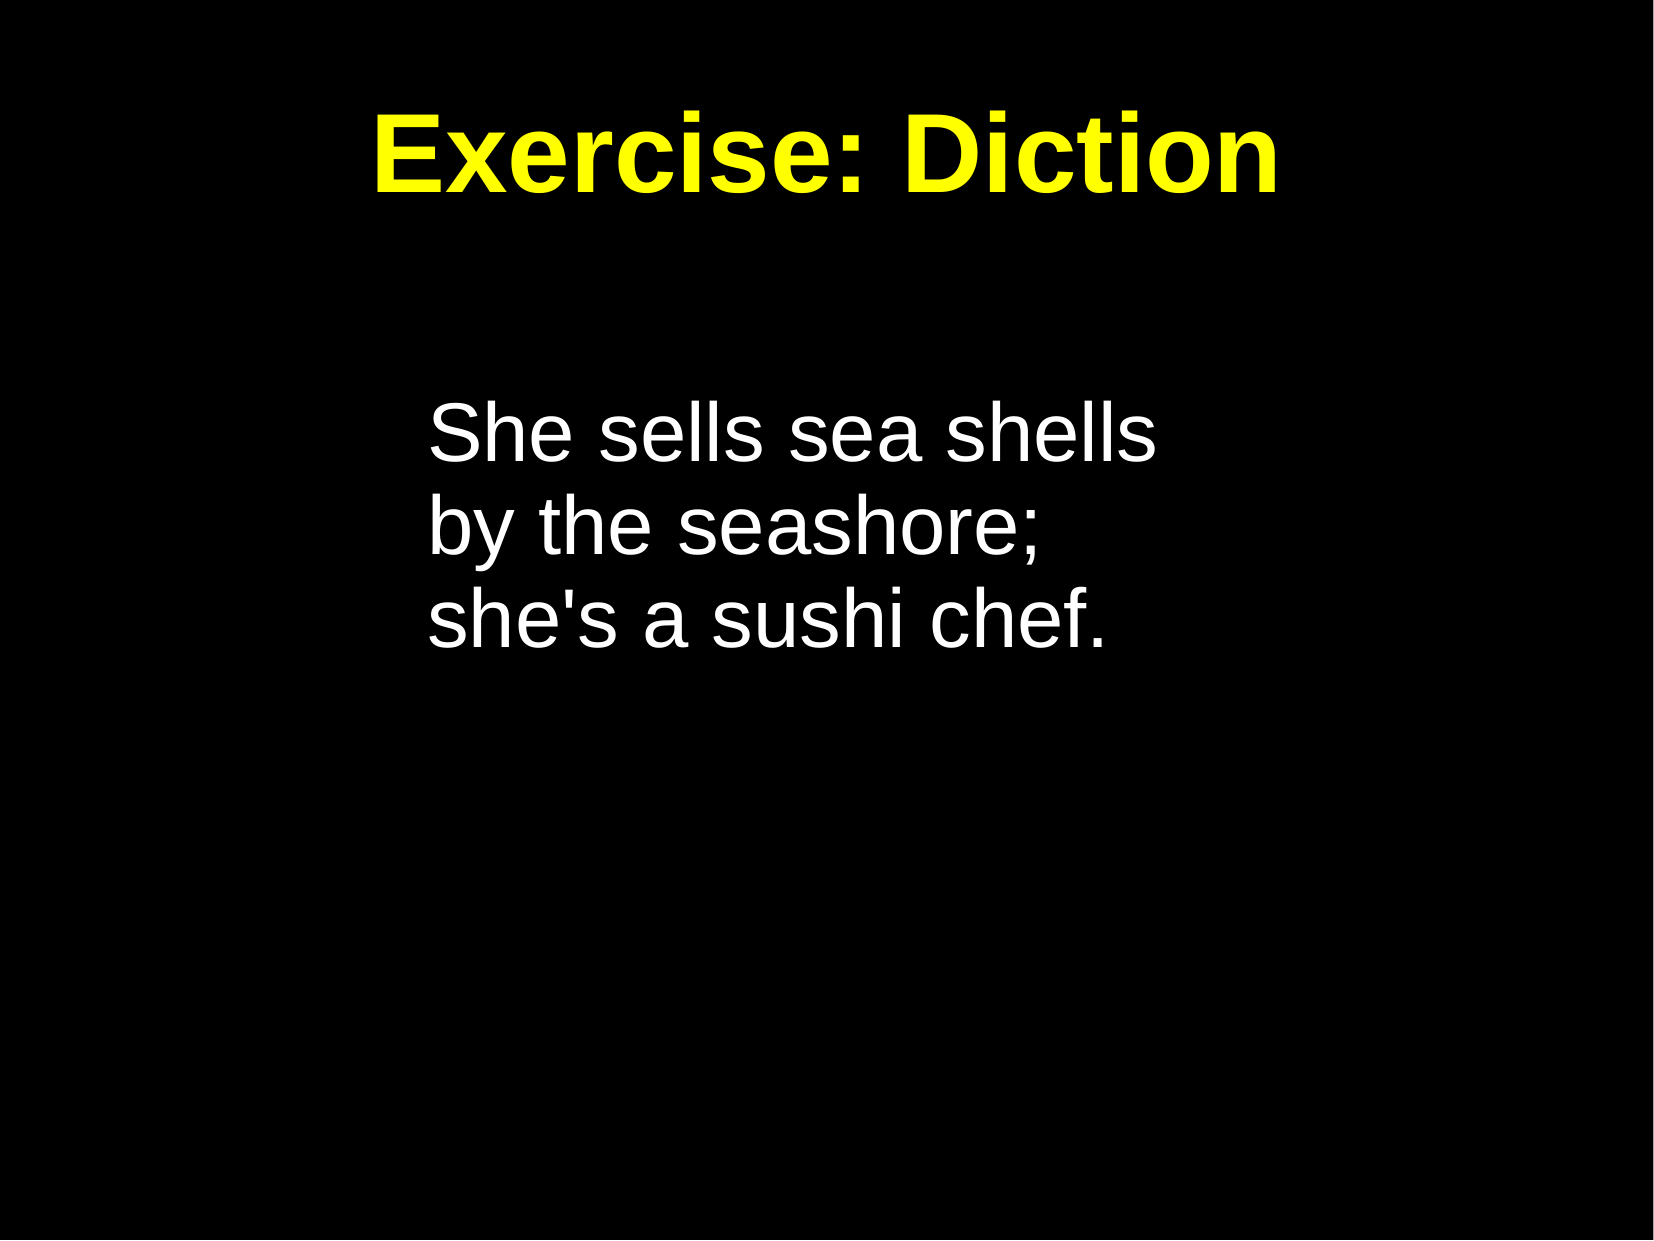

# Exercise: Diction
She sells sea shells
by the seashore;
she's a sushi chef.